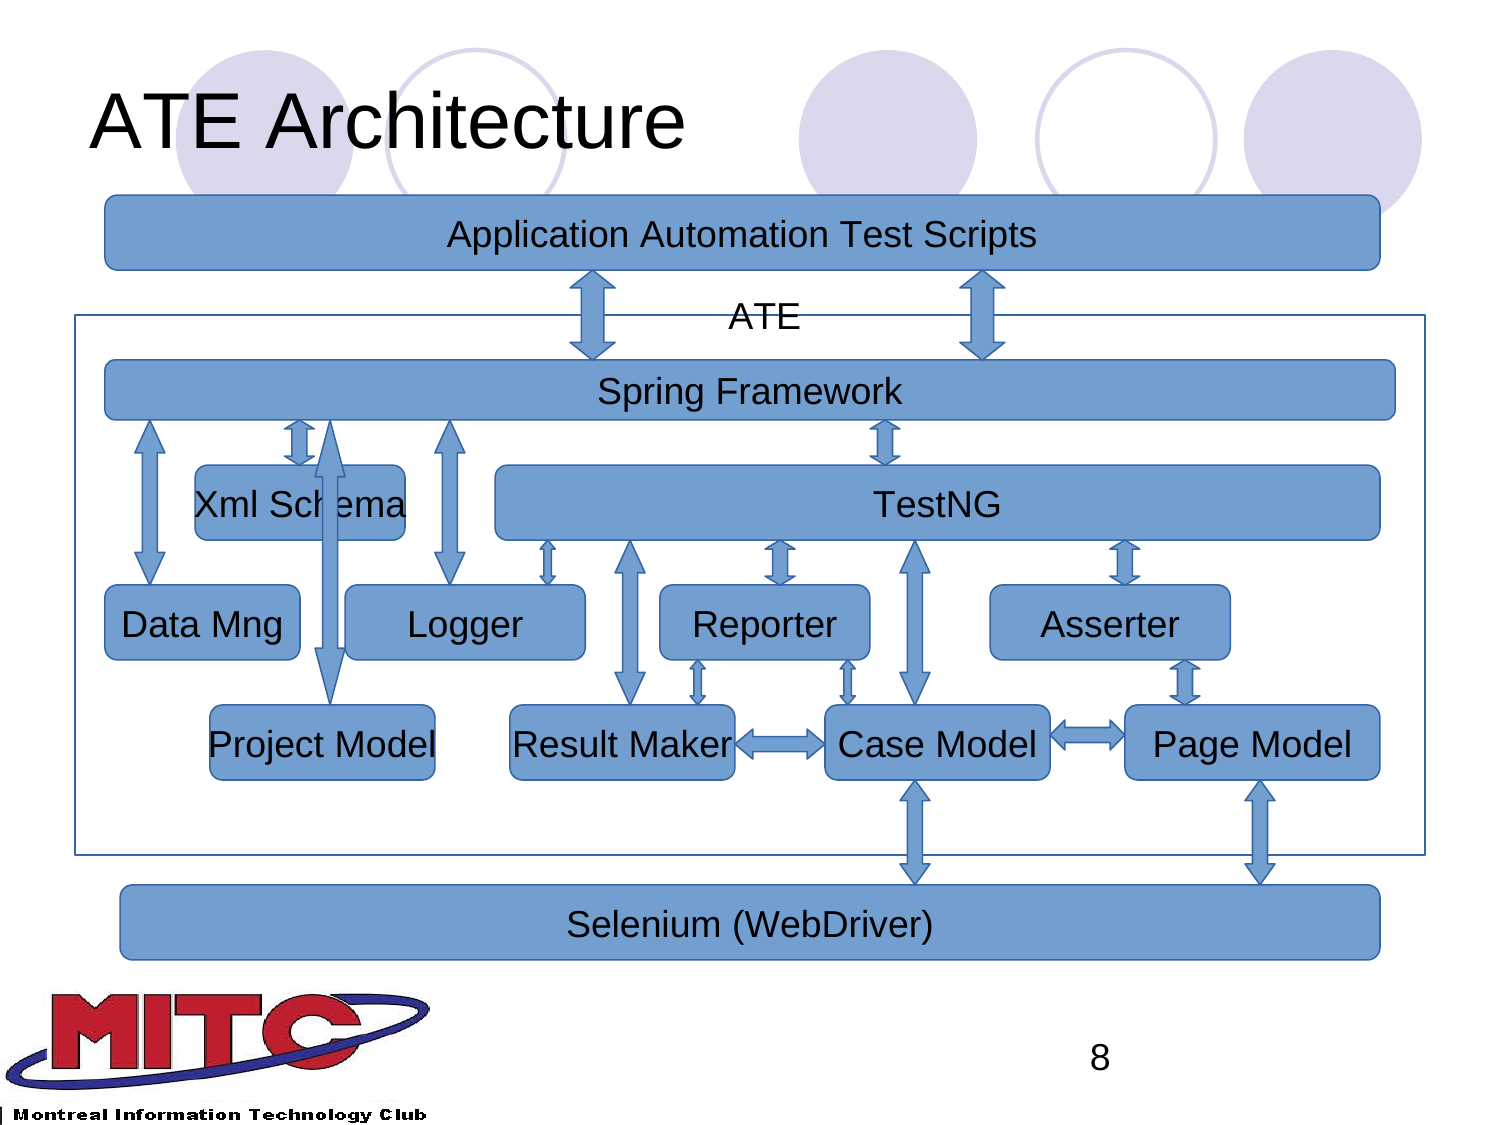

# ATE Architecture
Application Automation Test Scripts
ATE
Spring Framework
Xml Schema
TestNG
Data Mng
Logger
Reporter
Asserter
Project Model
Result Maker
Case Model
Page Model
Selenium (WebDriver)
8